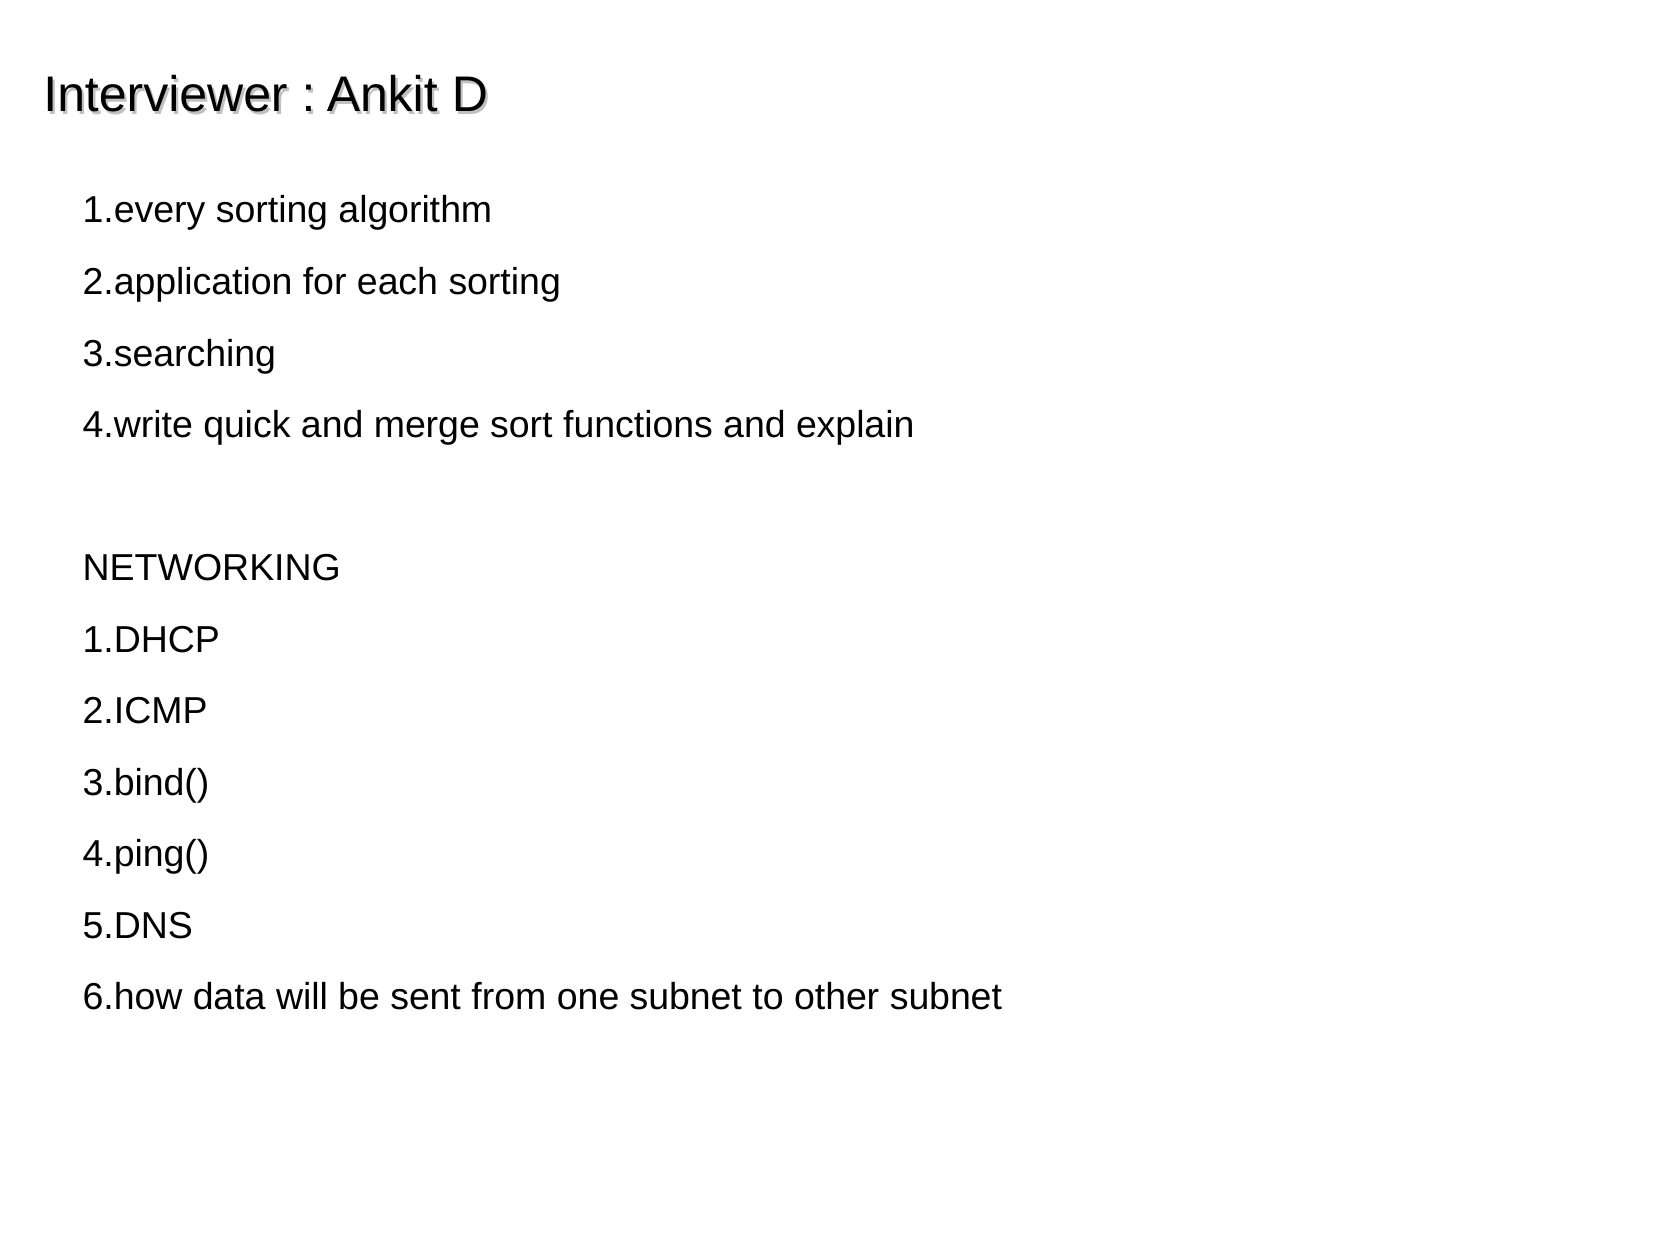

# Interviewer : Ankit D
1.every sorting algorithm
2.application for each sorting
3.searching
4.write quick and merge sort functions and explain
NETWORKING
1.DHCP
2.ICMP
3.bind()
4.ping()
5.DNS
6.how data will be sent from one subnet to other subnet